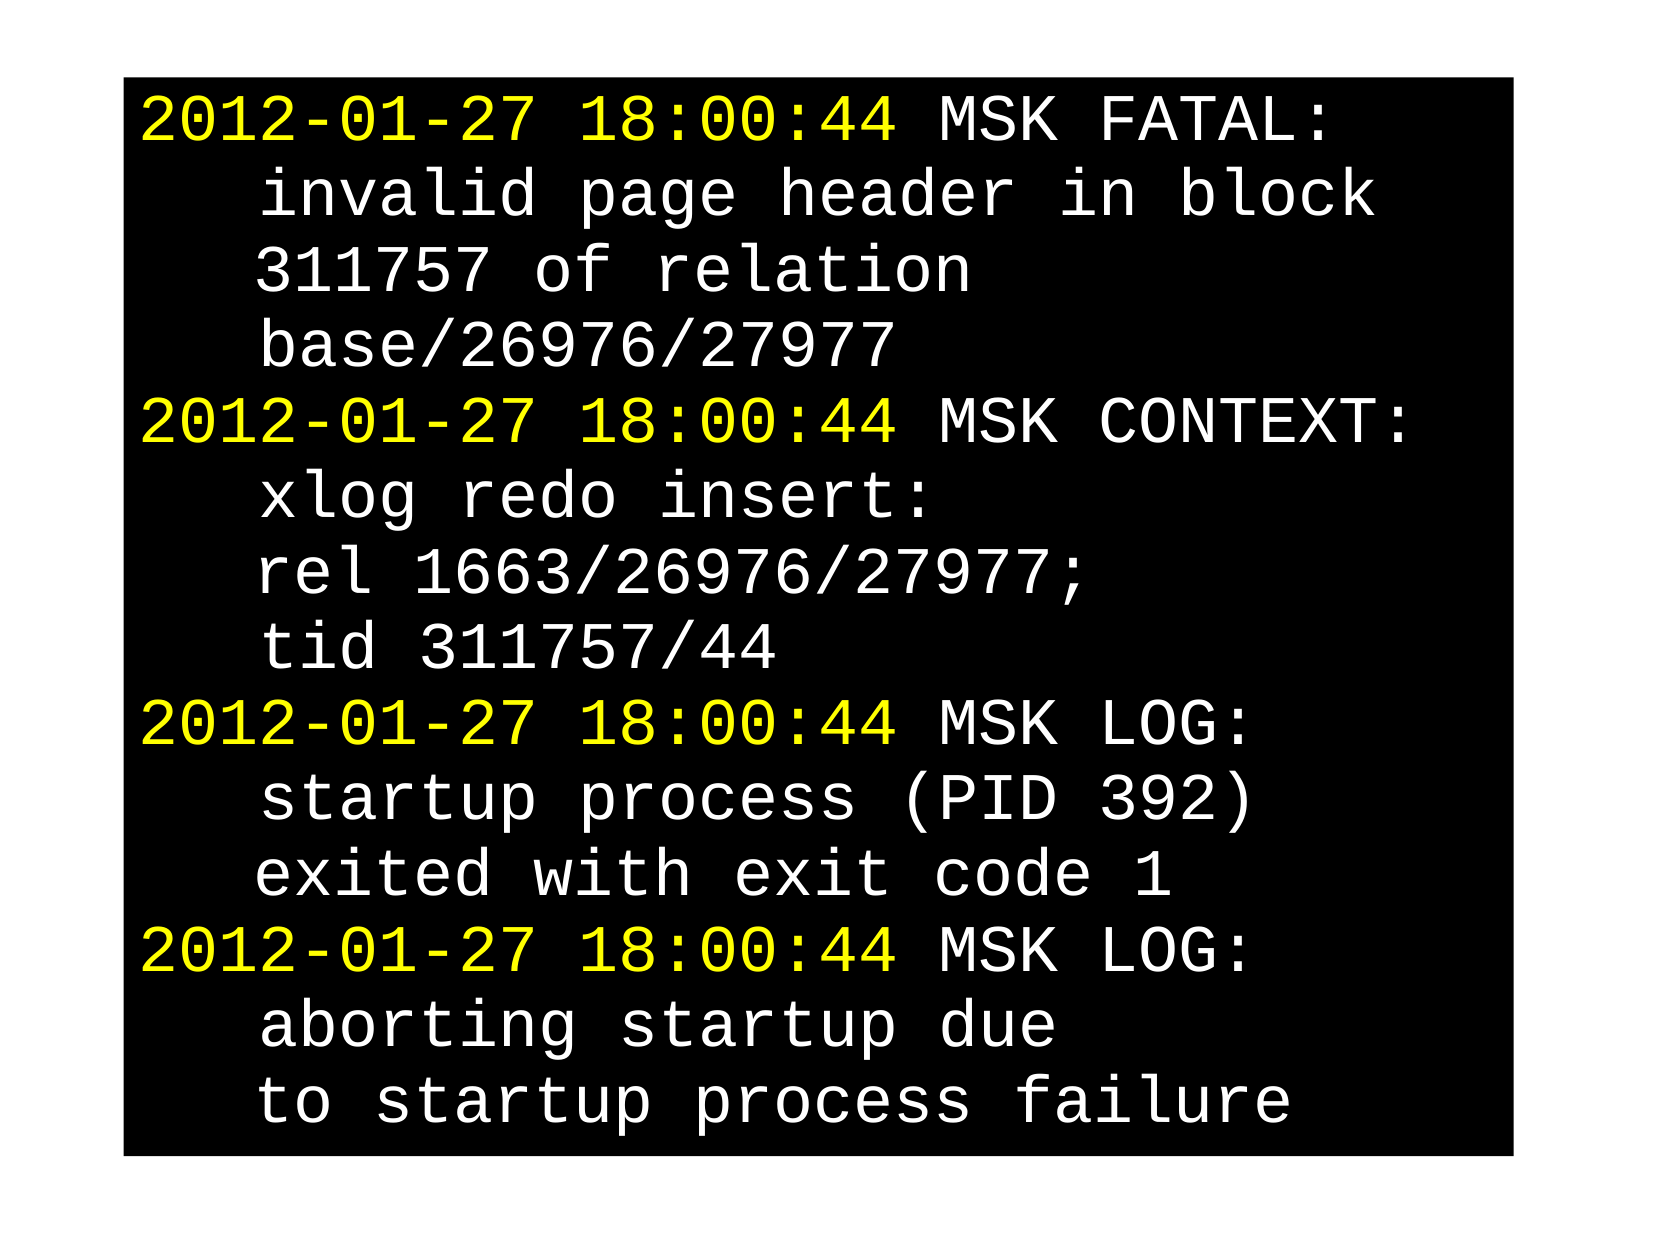

2012-01-27 18:00:44 MSK FATAL:
 invalid page header in block
	 311757 of relation
 base/26976/27977
2012-01-27 18:00:44 MSK CONTEXT:
 xlog redo insert:
	 rel 1663/26976/27977;
 tid 311757/44
2012-01-27 18:00:44 MSK LOG:
 startup process (PID 392)
	 exited with exit code 1
2012-01-27 18:00:44 MSK LOG:
 aborting startup due
	 to startup process failure